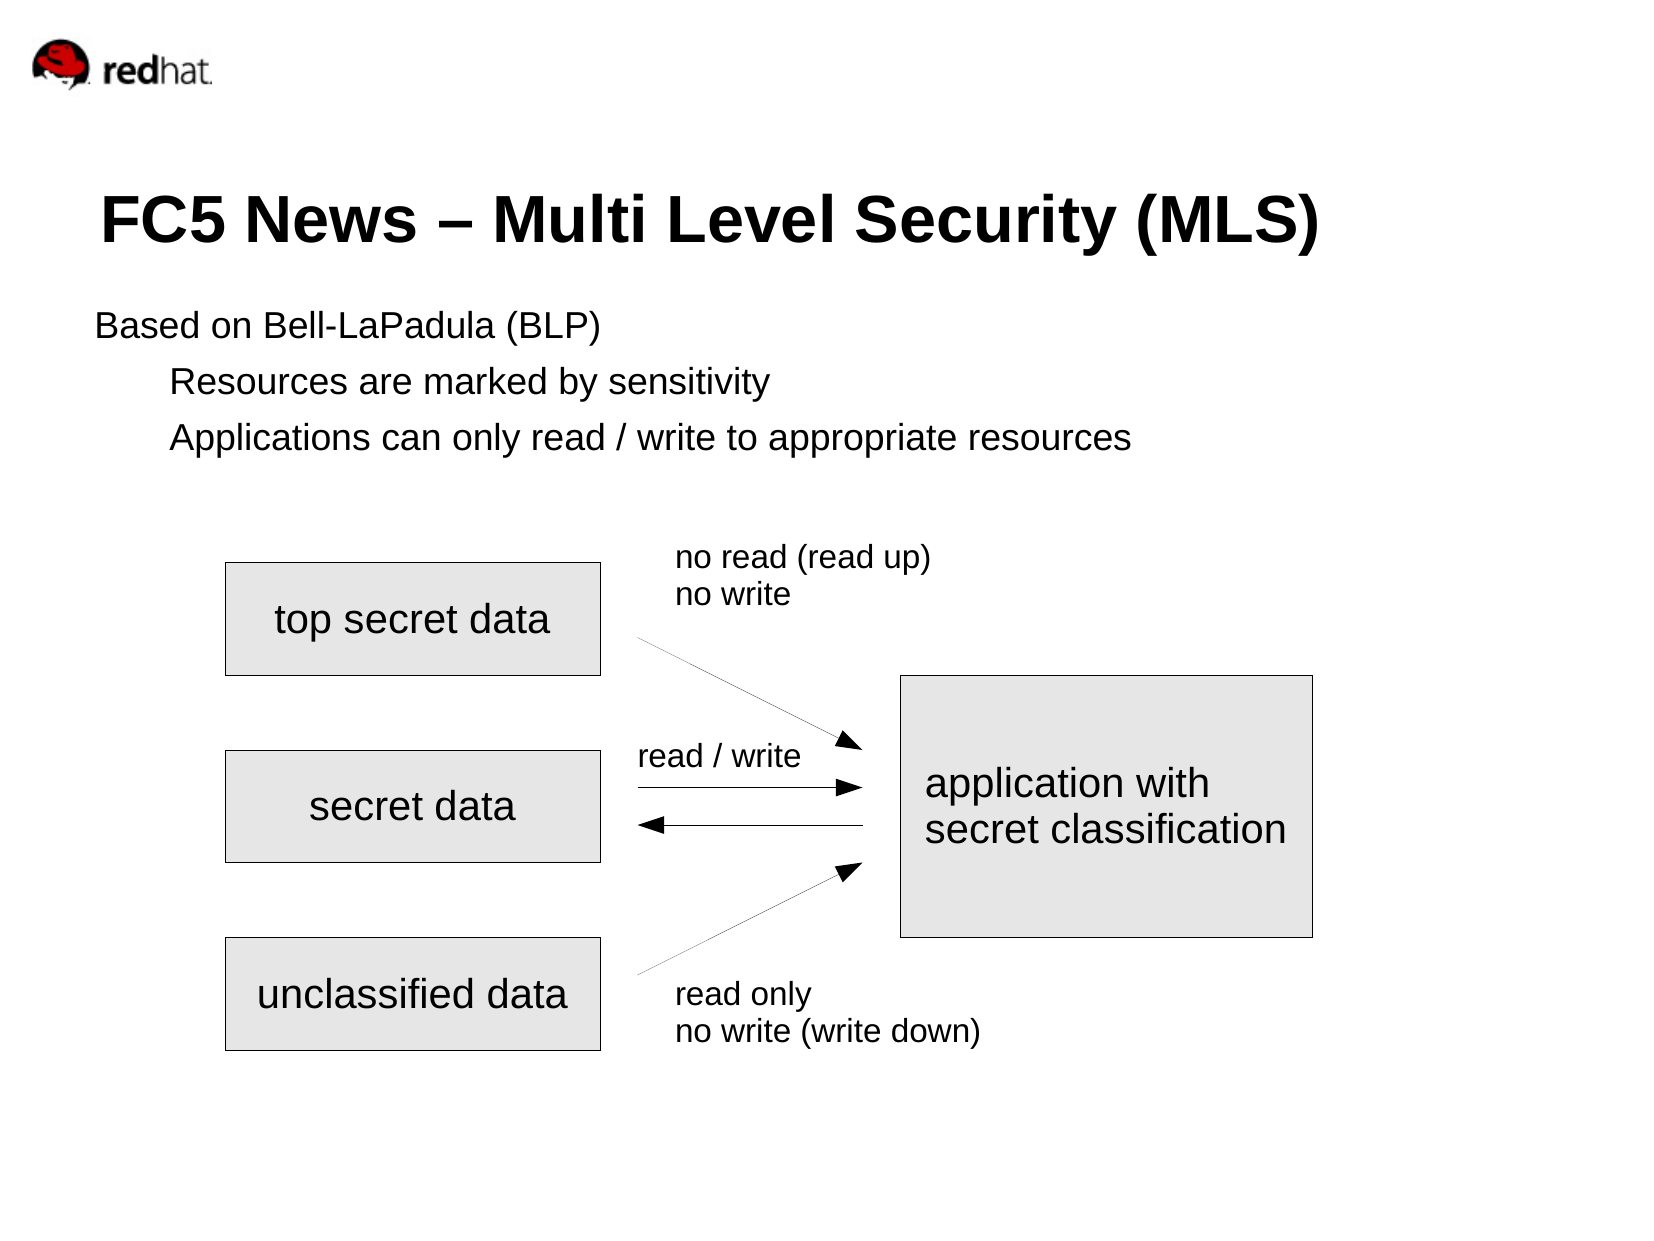

# FC5 News – Multi Level Security (MLS)
Based on Bell-LaPadula (BLP)
Resources are marked by sensitivity
Applications can only read / write to appropriate resources
no read (read up)
no write
top secret data
application with
secret classification
read / write
secret data
unclassified data
read only
no write (write down)